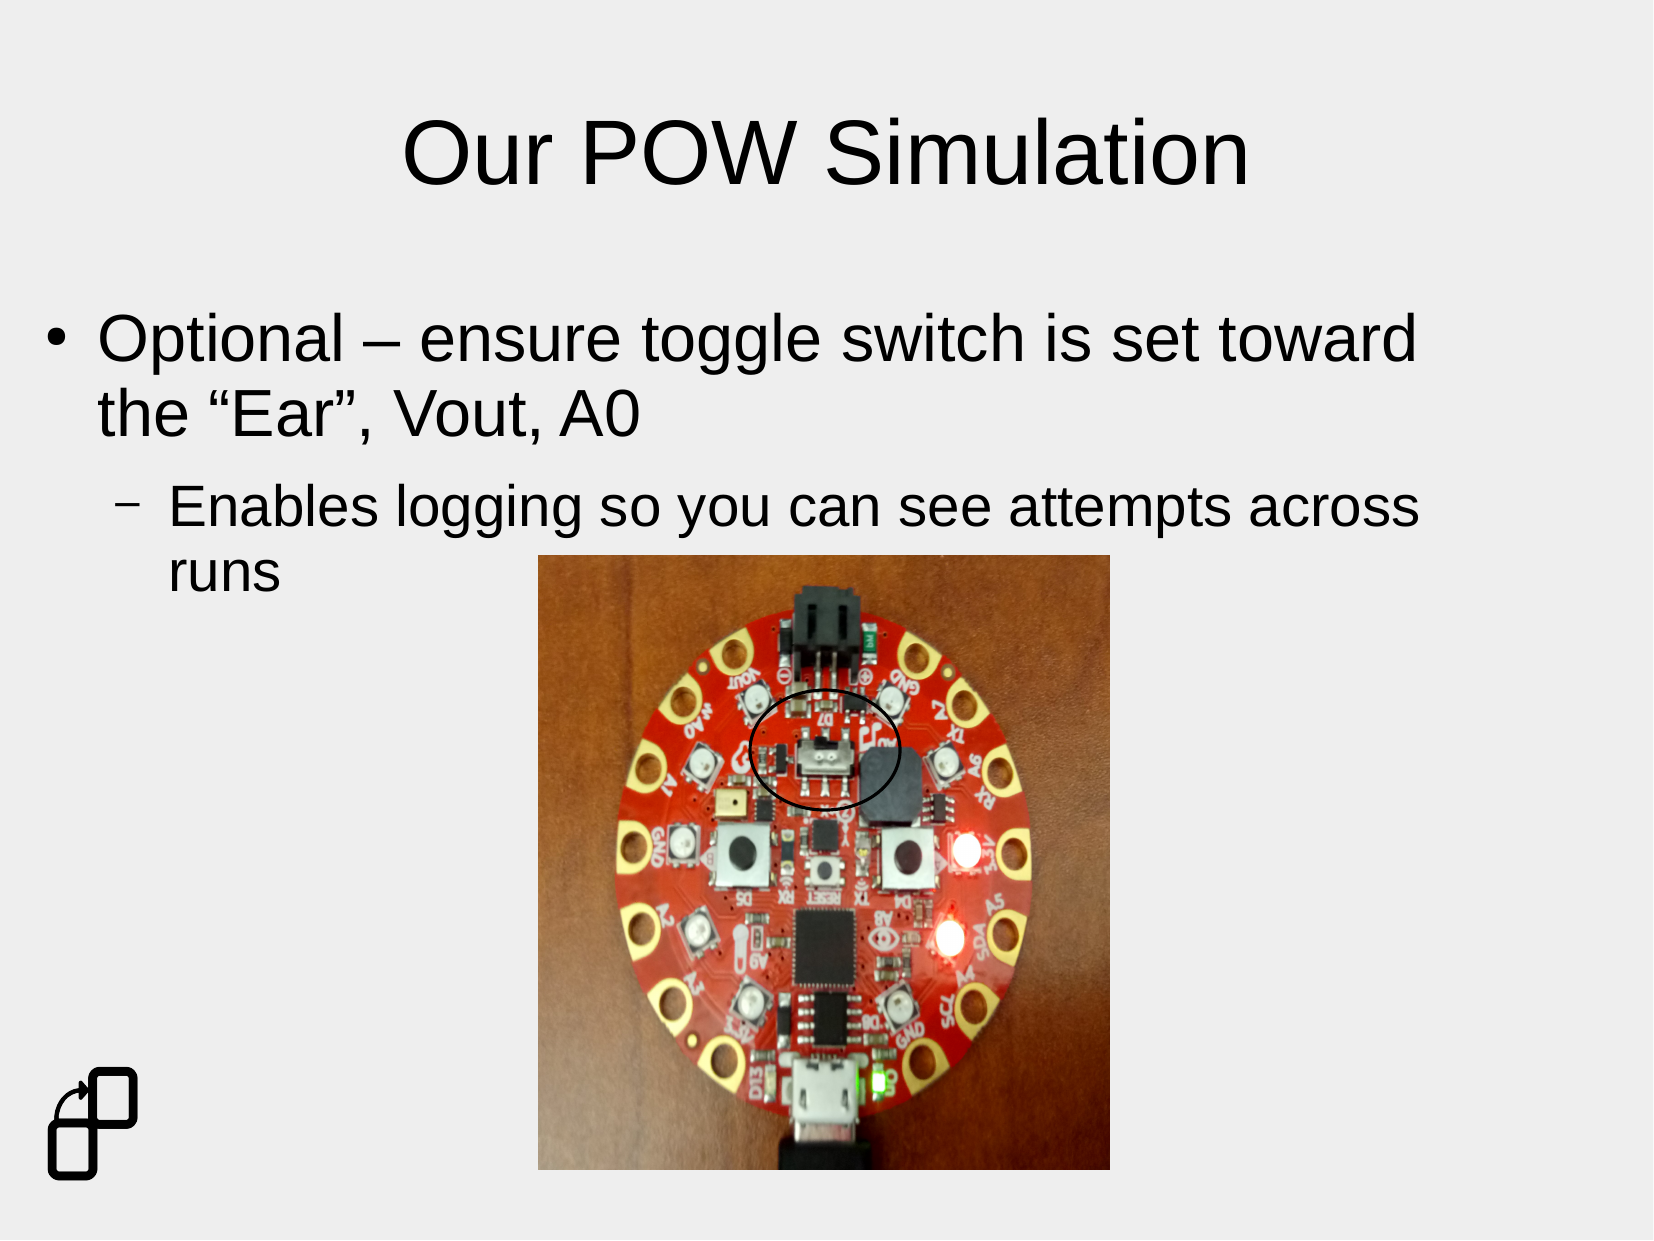

# Our POW Simulation
Optional – ensure toggle switch is set toward the “Ear”, Vout, A0
Enables logging so you can see attempts across runs